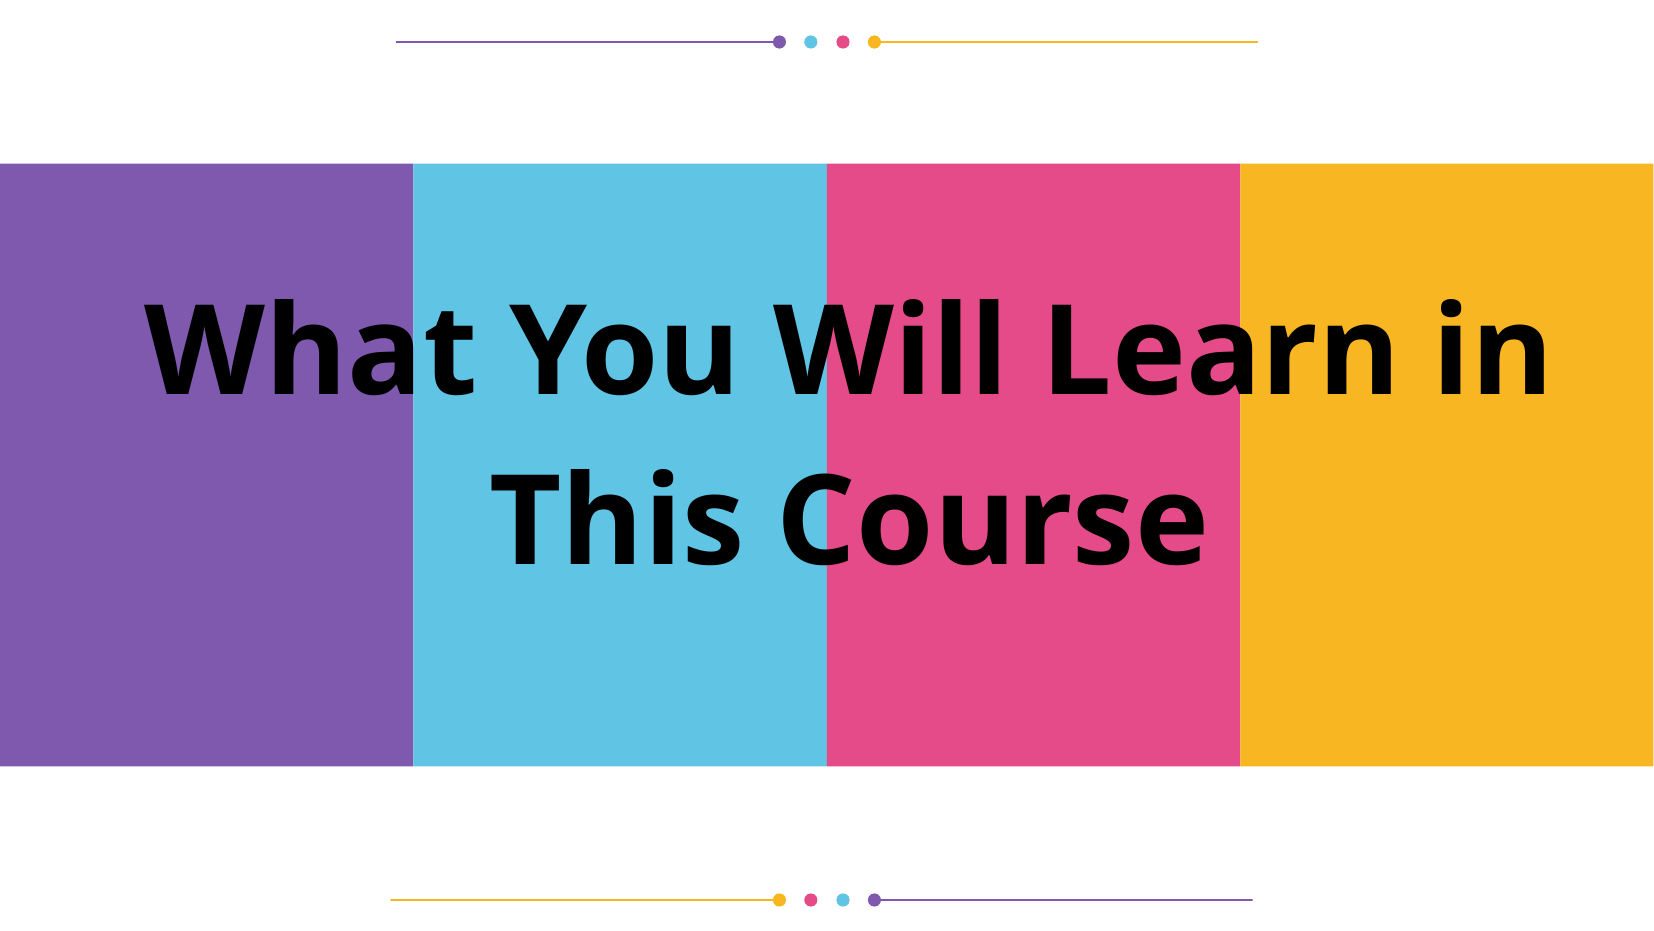

# What You Will Learn in This Course